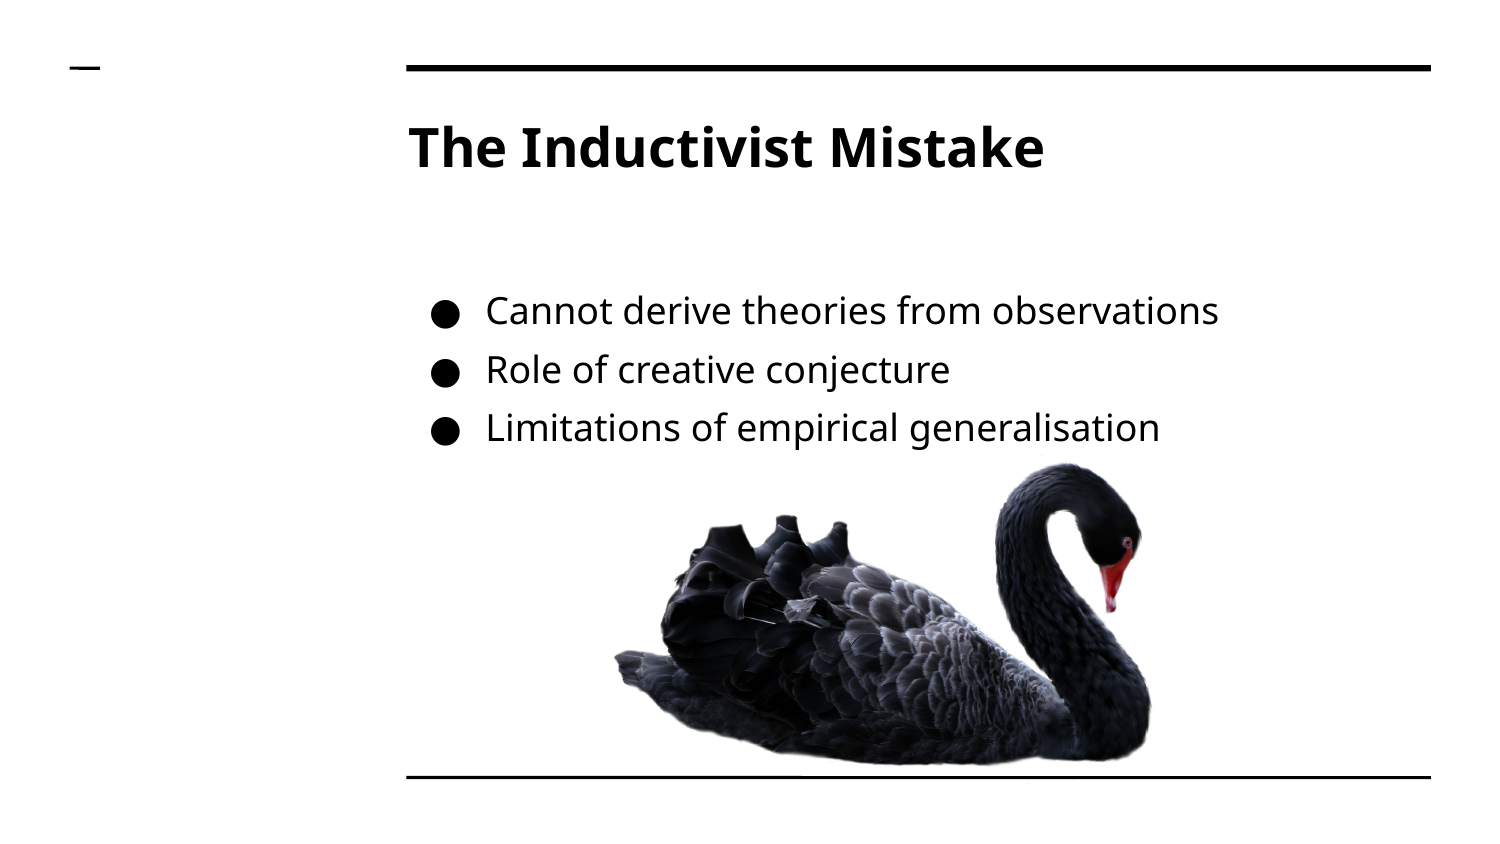

# The Inductivist Mistake
Cannot derive theories from observations
Role of creative conjecture
Limitations of empirical generalisation